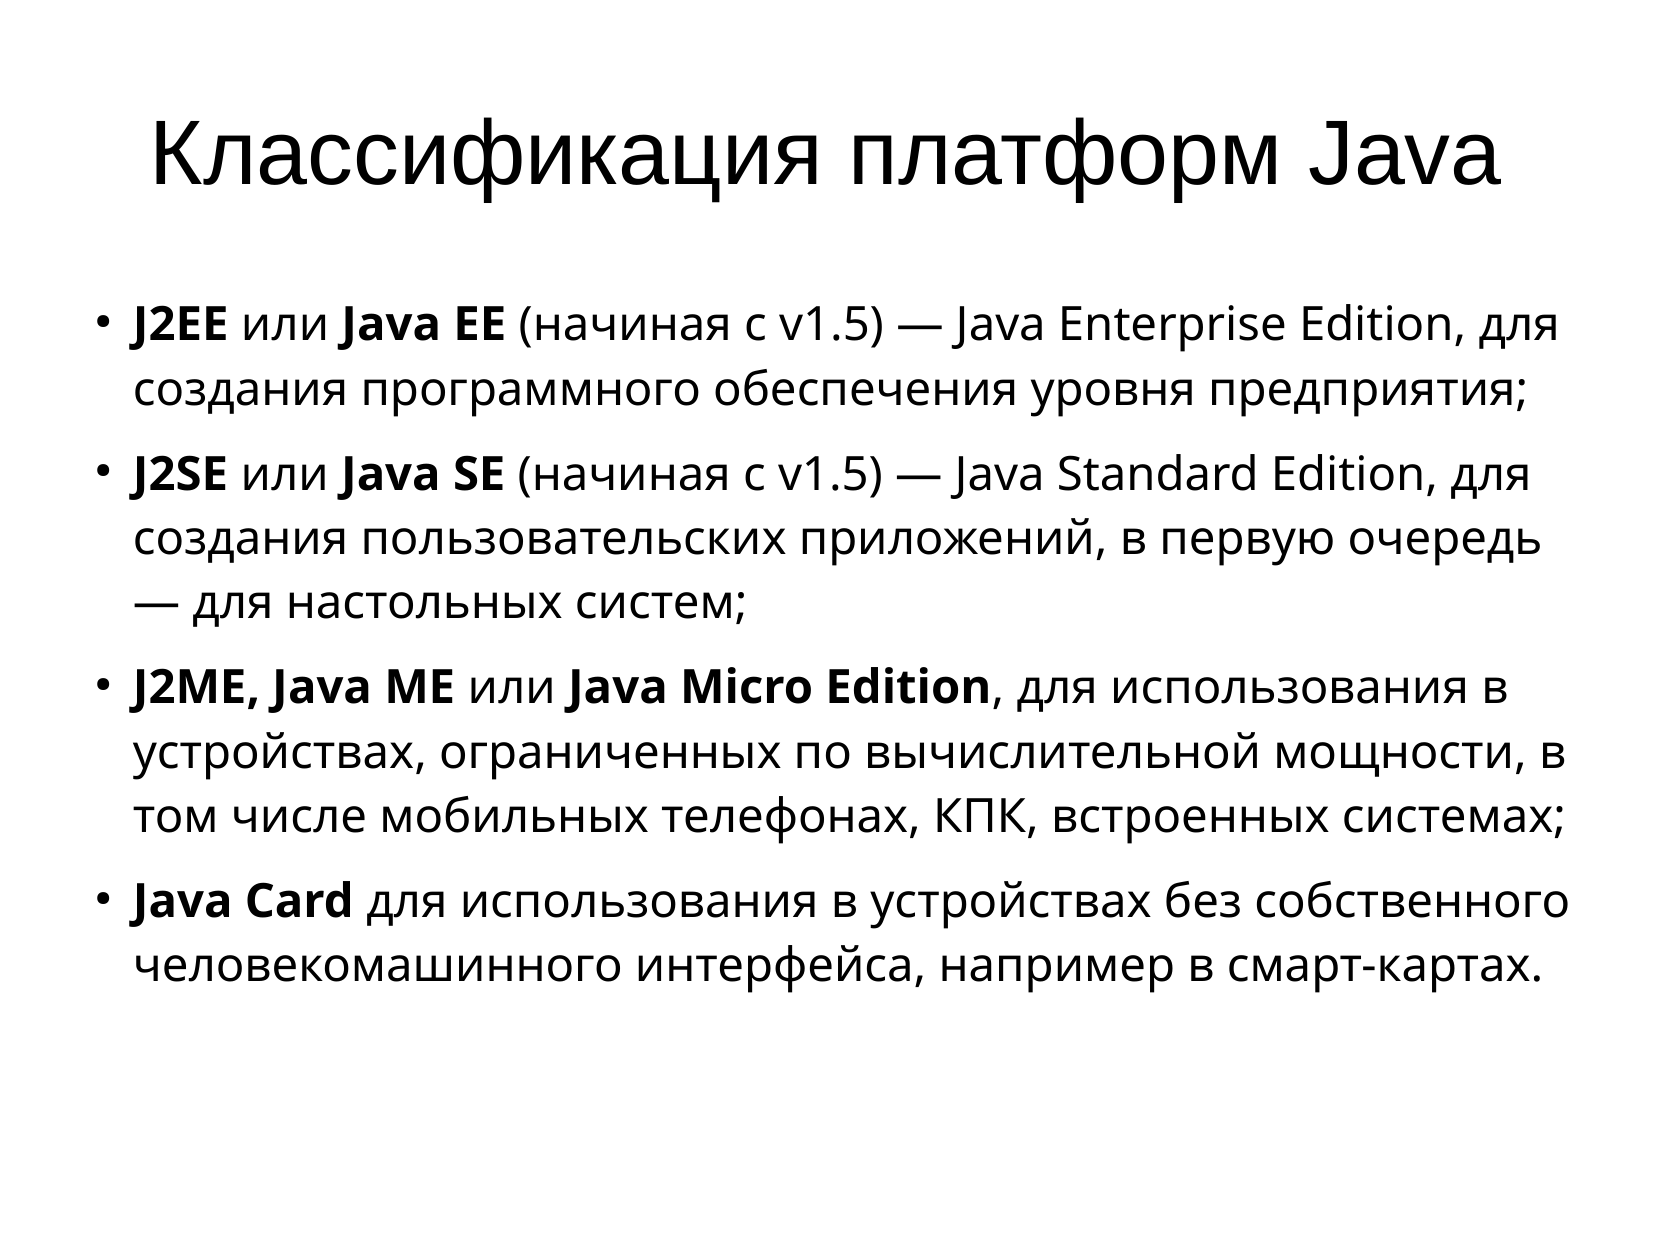

# Классификация платформ Java
J2EE или Java EE (начиная с v1.5) — Java Enterprise Edition, для создания программного обеспечения уровня предприятия;
J2SE или Java SE (начиная с v1.5) — Java Standard Edition, для создания пользовательских приложений, в первую очередь — для настольных систем;
J2ME, Java ME или Java Micro Edition, для использования в устройствах, ограниченных по вычислительной мощности, в том числе мобильных телефонах, КПК, встроенных системах;
Java Card для использования в устройствах без собственного человекомашинного интерфейса, например в смарт-картах.